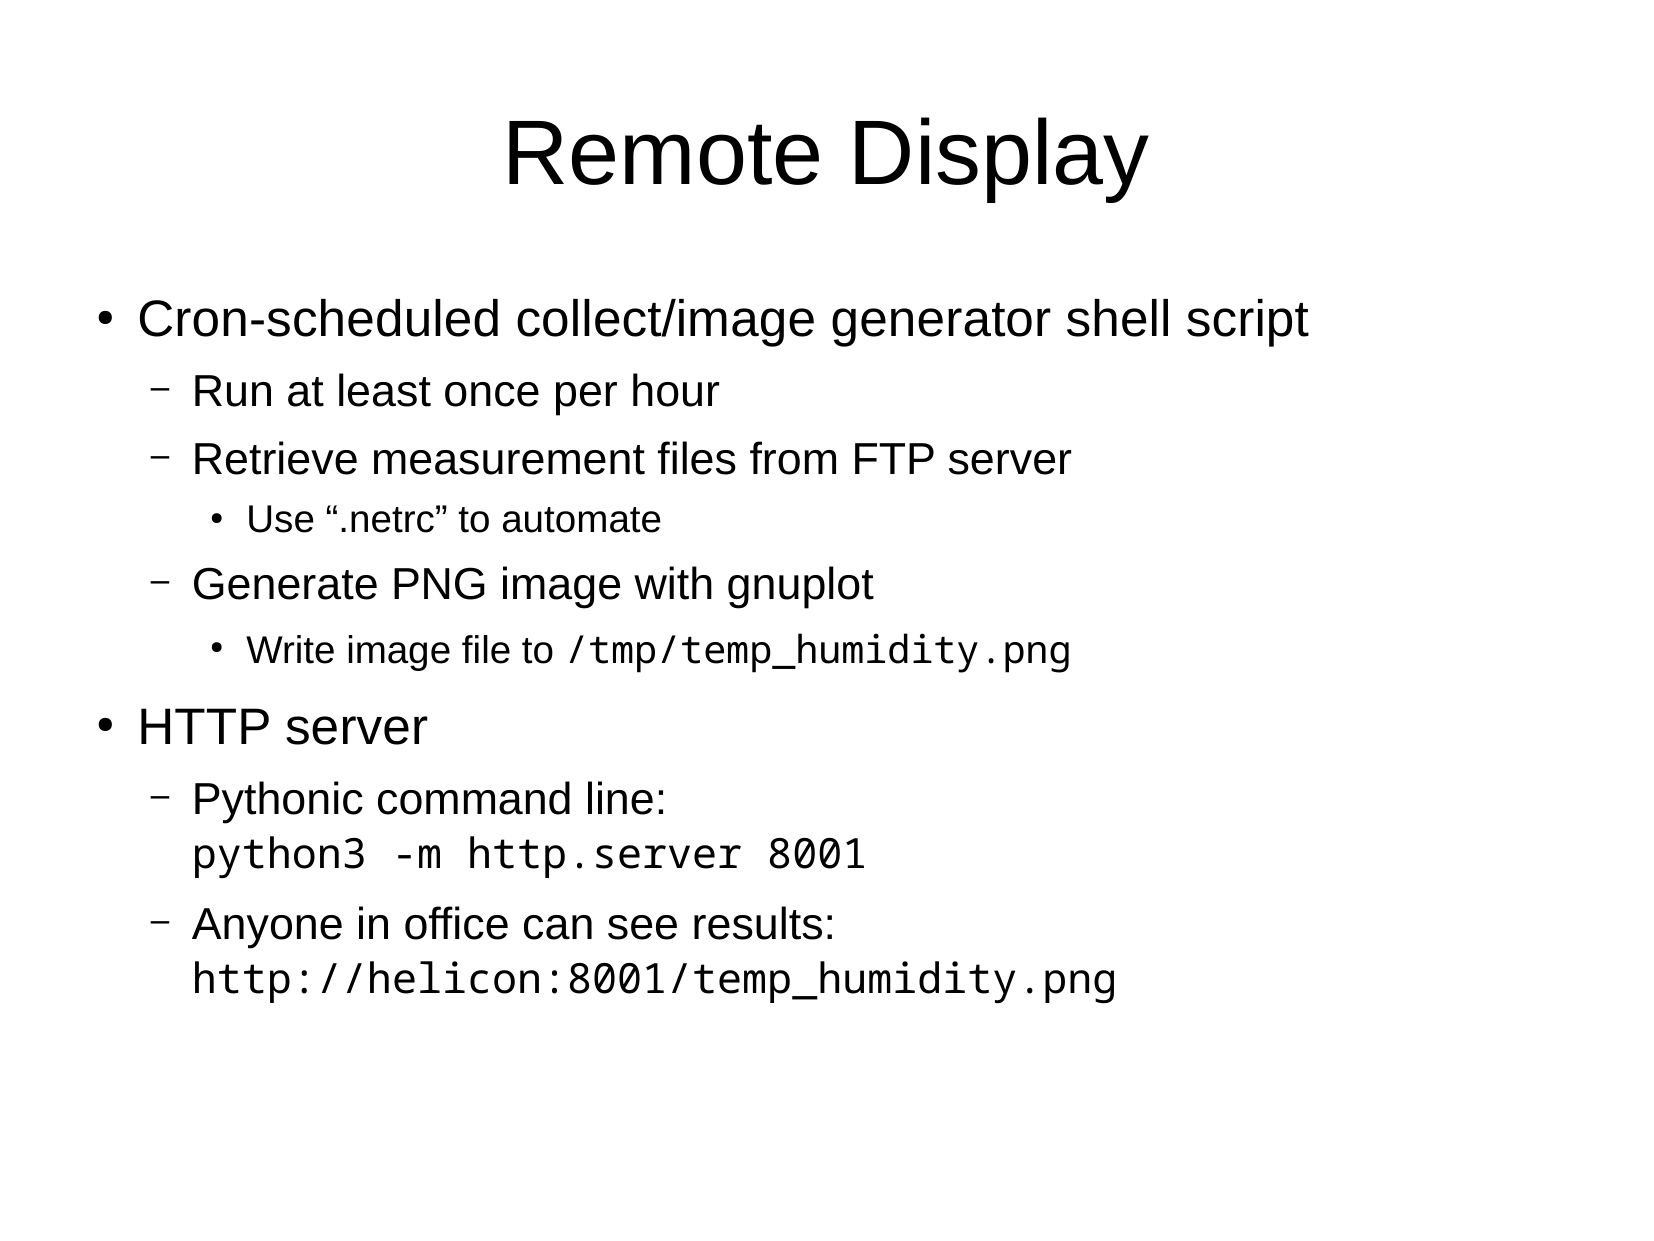

# Remote Display
Cron-scheduled collect/image generator shell script
Run at least once per hour
Retrieve measurement files from FTP server
Use “.netrc” to automate
Generate PNG image with gnuplot
Write image file to /tmp/temp_humidity.png
HTTP server
Pythonic command line:
python3 -m http.server 8001
Anyone in office can see results:
http://helicon:8001/temp_humidity.png